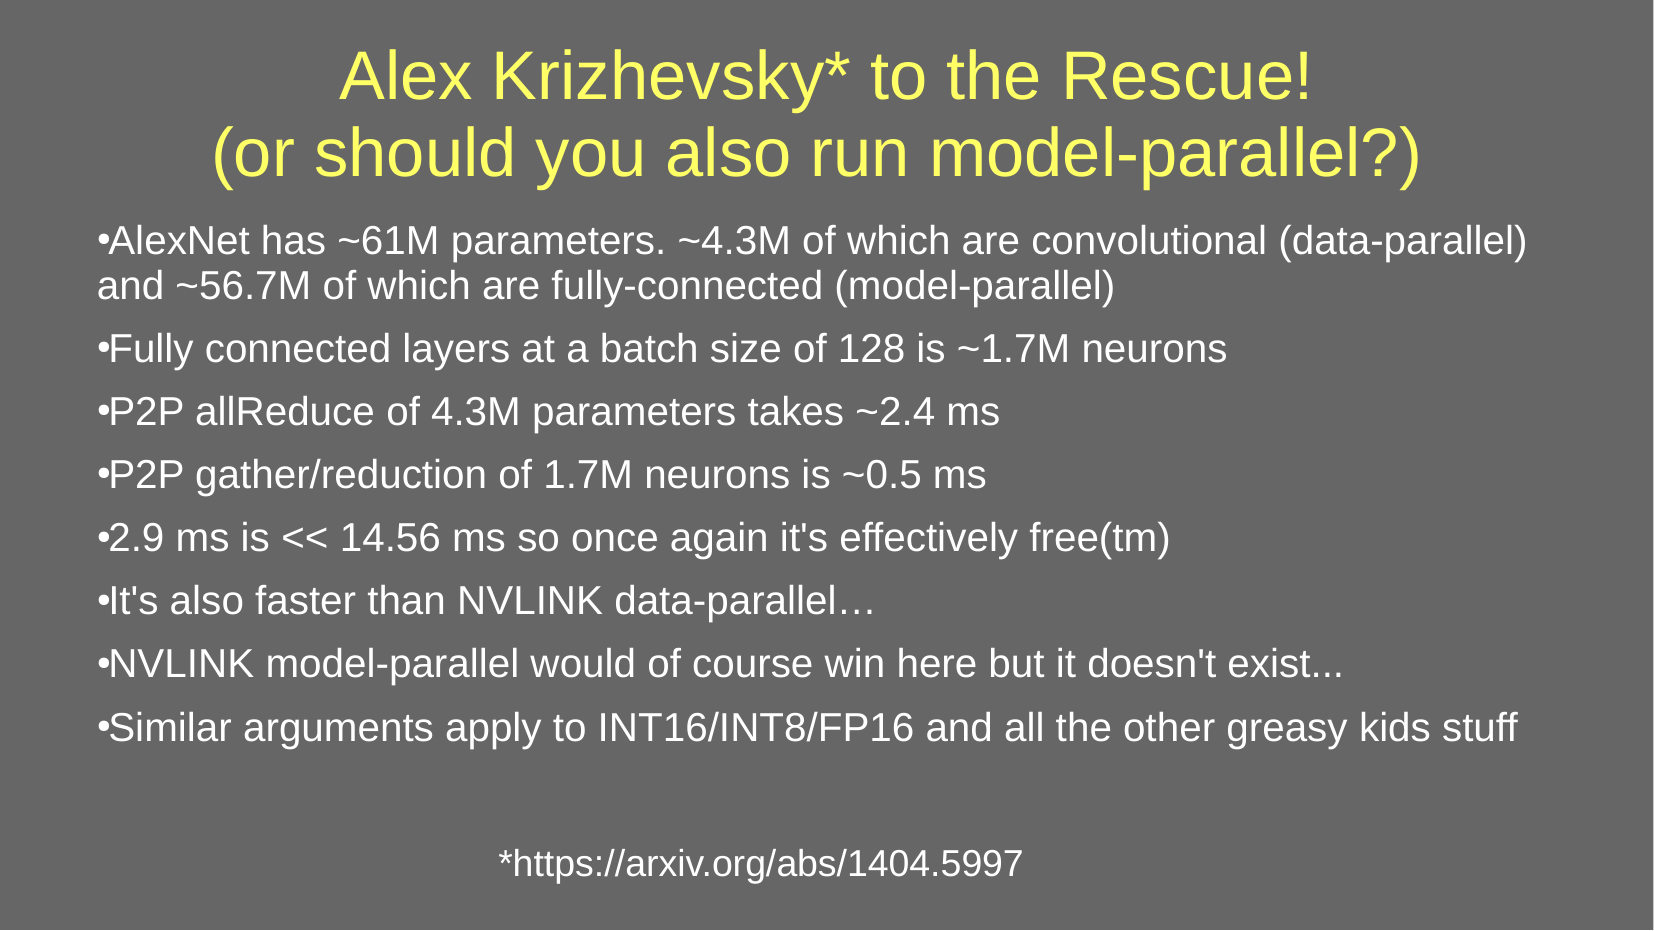

# Alex Krizhevsky* to the Rescue! (or should you also run model-parallel?)
AlexNet has ~61M parameters. ~4.3M of which are convolutional (data-parallel) and ~56.7M of which are fully-connected (model-parallel)
Fully connected layers at a batch size of 128 is ~1.7M neurons
P2P allReduce of 4.3M parameters takes ~2.4 ms
P2P gather/reduction of 1.7M neurons is ~0.5 ms
2.9 ms is << 14.56 ms so once again it's effectively free(tm)
It's also faster than NVLINK data-parallel…
NVLINK model-parallel would of course win here but it doesn't exist...
Similar arguments apply to INT16/INT8/FP16 and all the other greasy kids stuff
*https://arxiv.org/abs/1404.5997